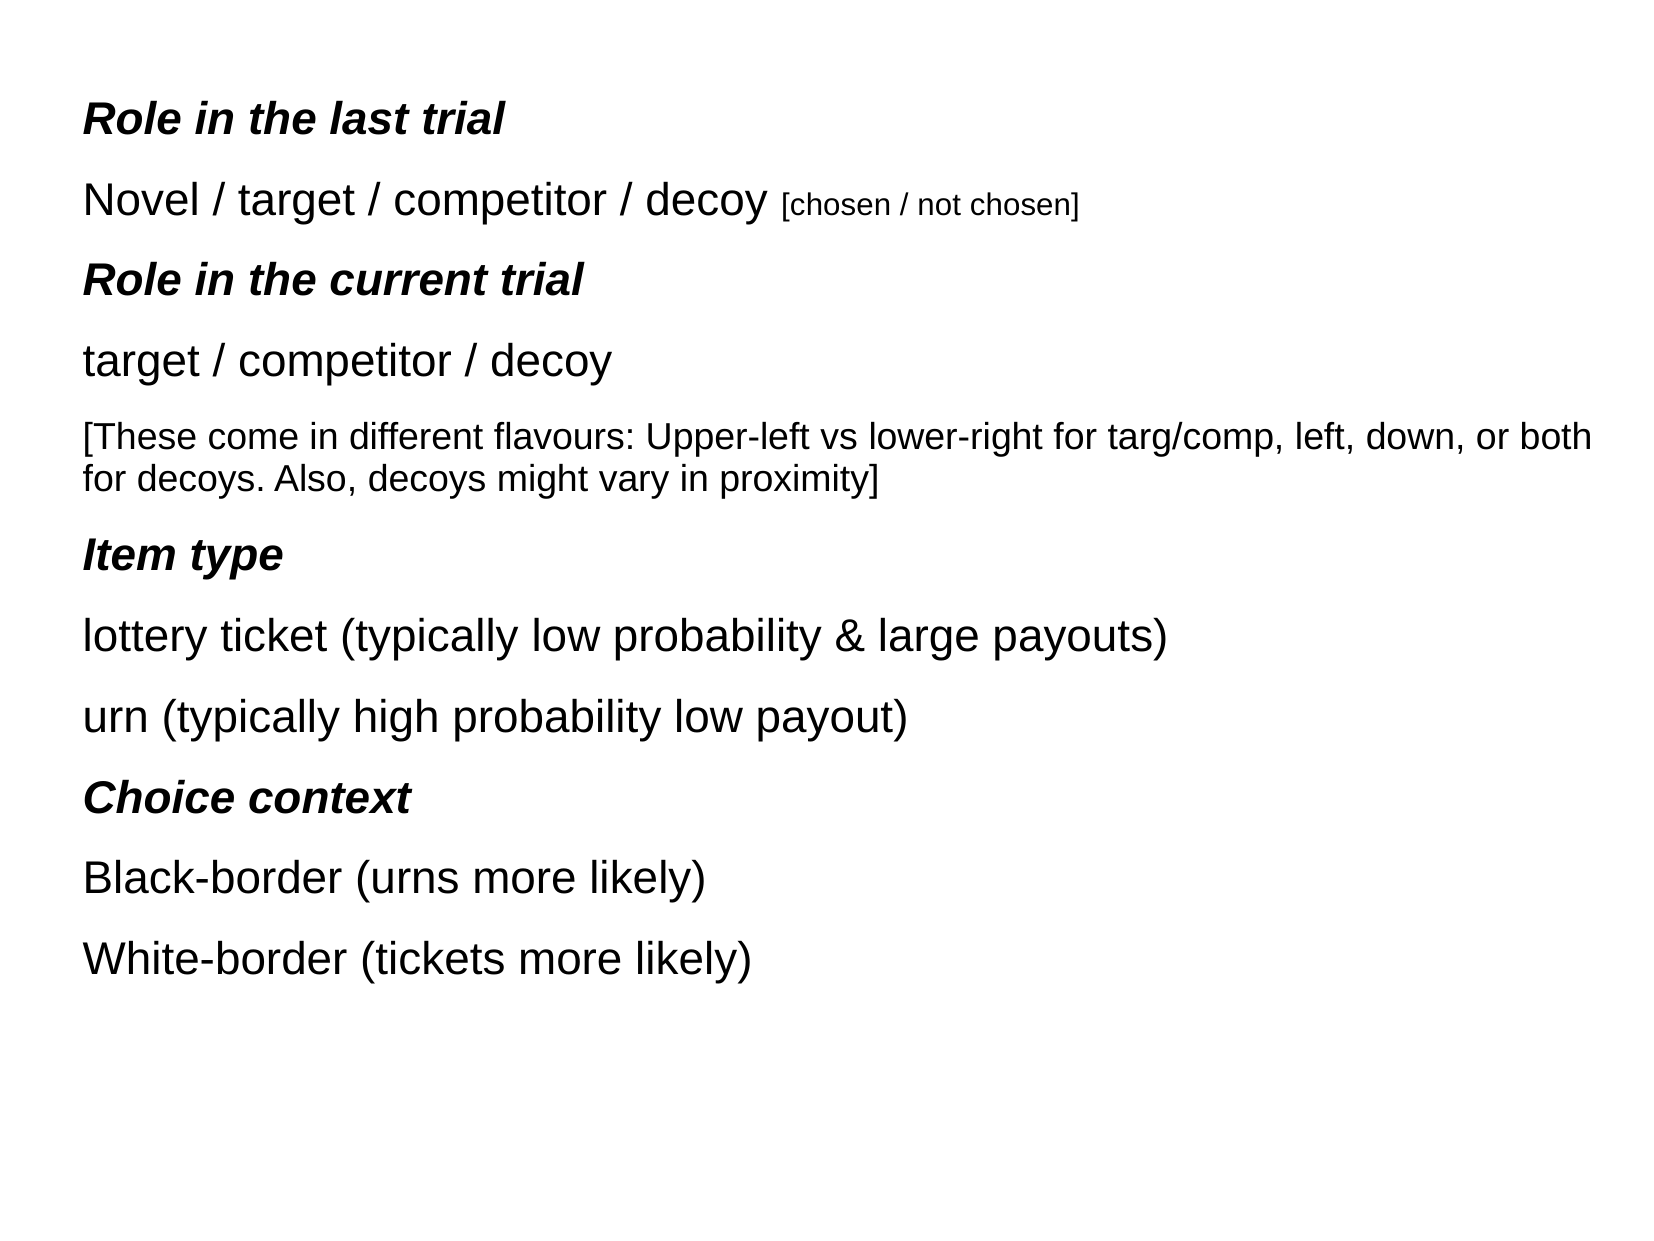

# Role in the last trial
Novel / target / competitor / decoy [chosen / not chosen]
Role in the current trial
target / competitor / decoy
[These come in different flavours: Upper-left vs lower-right for targ/comp, left, down, or both for decoys. Also, decoys might vary in proximity]
Item type
lottery ticket (typically low probability & large payouts)
urn (typically high probability low payout)
Choice context
Black-border (urns more likely)
White-border (tickets more likely)